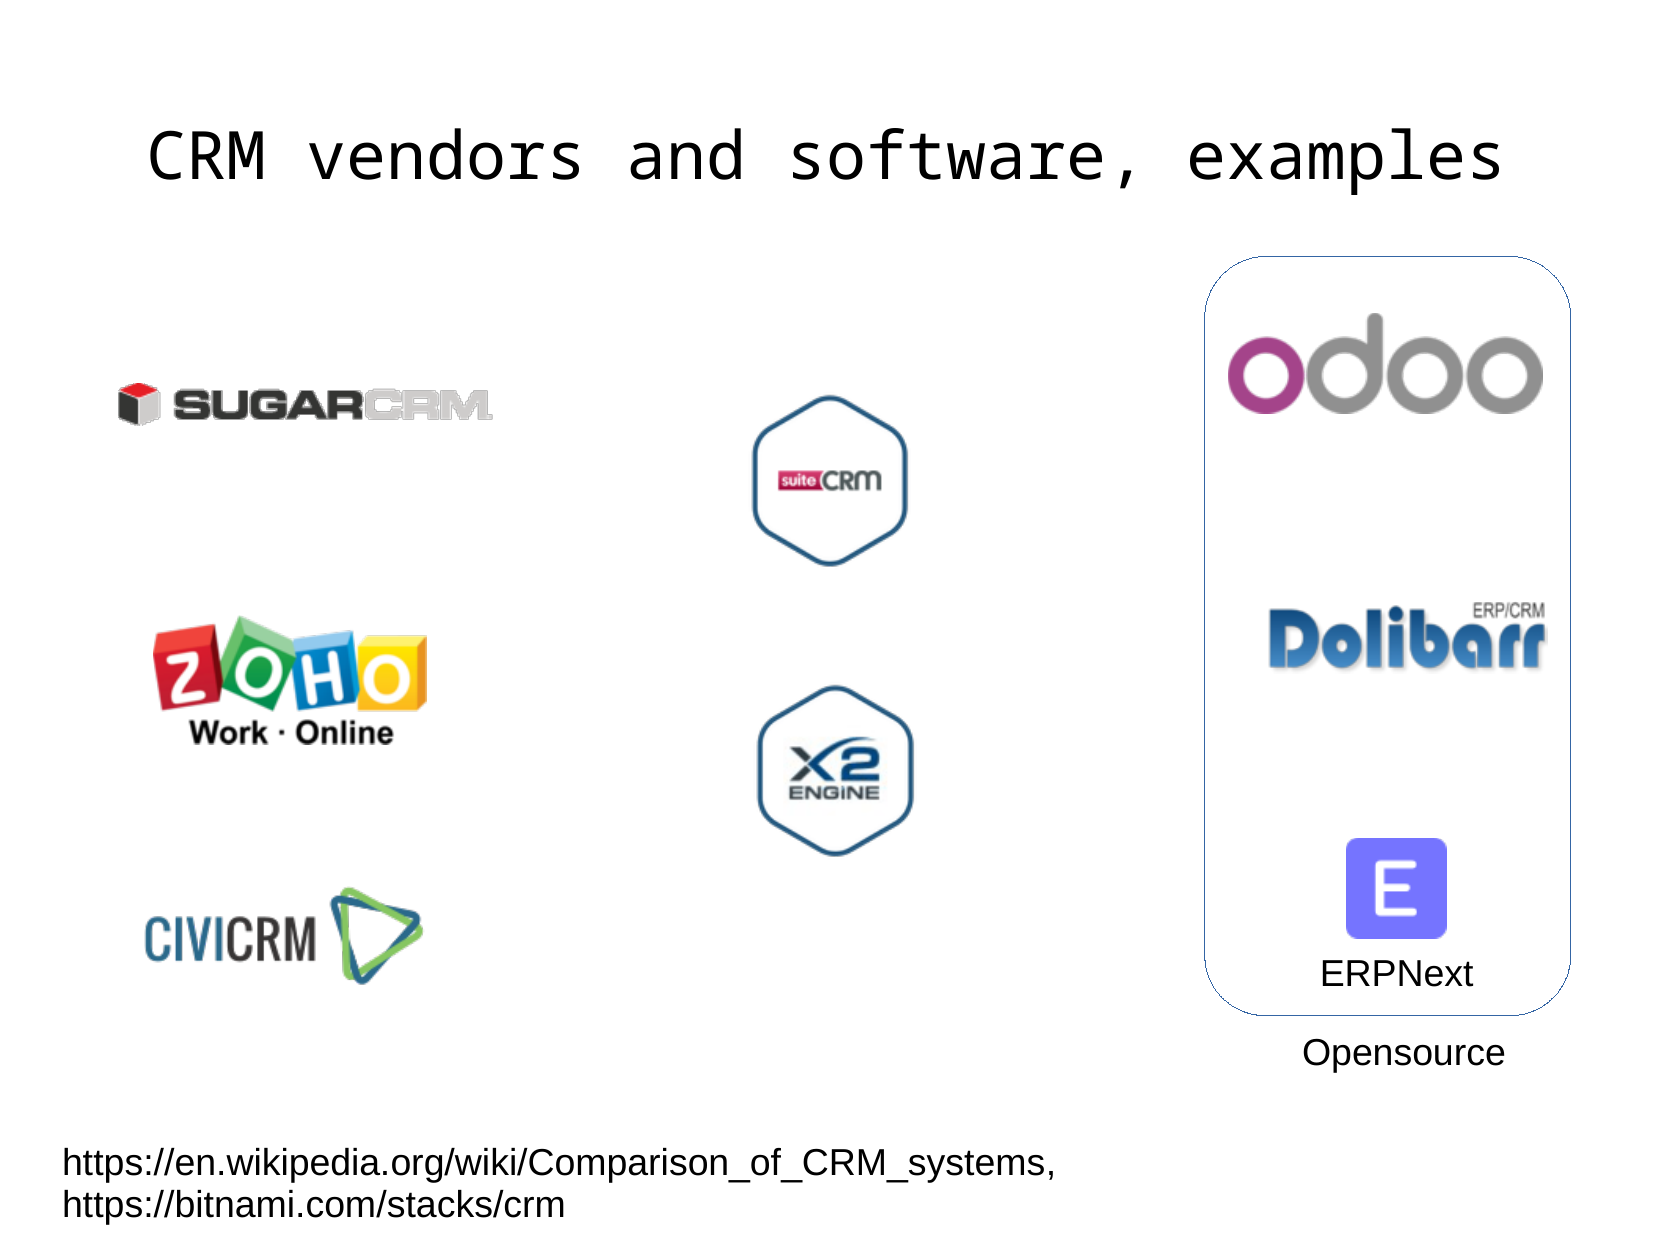

# CRM vendors and software, examples
ERPNext
Opensource
https://en.wikipedia.org/wiki/Comparison_of_CRM_systems, https://bitnami.com/stacks/crm